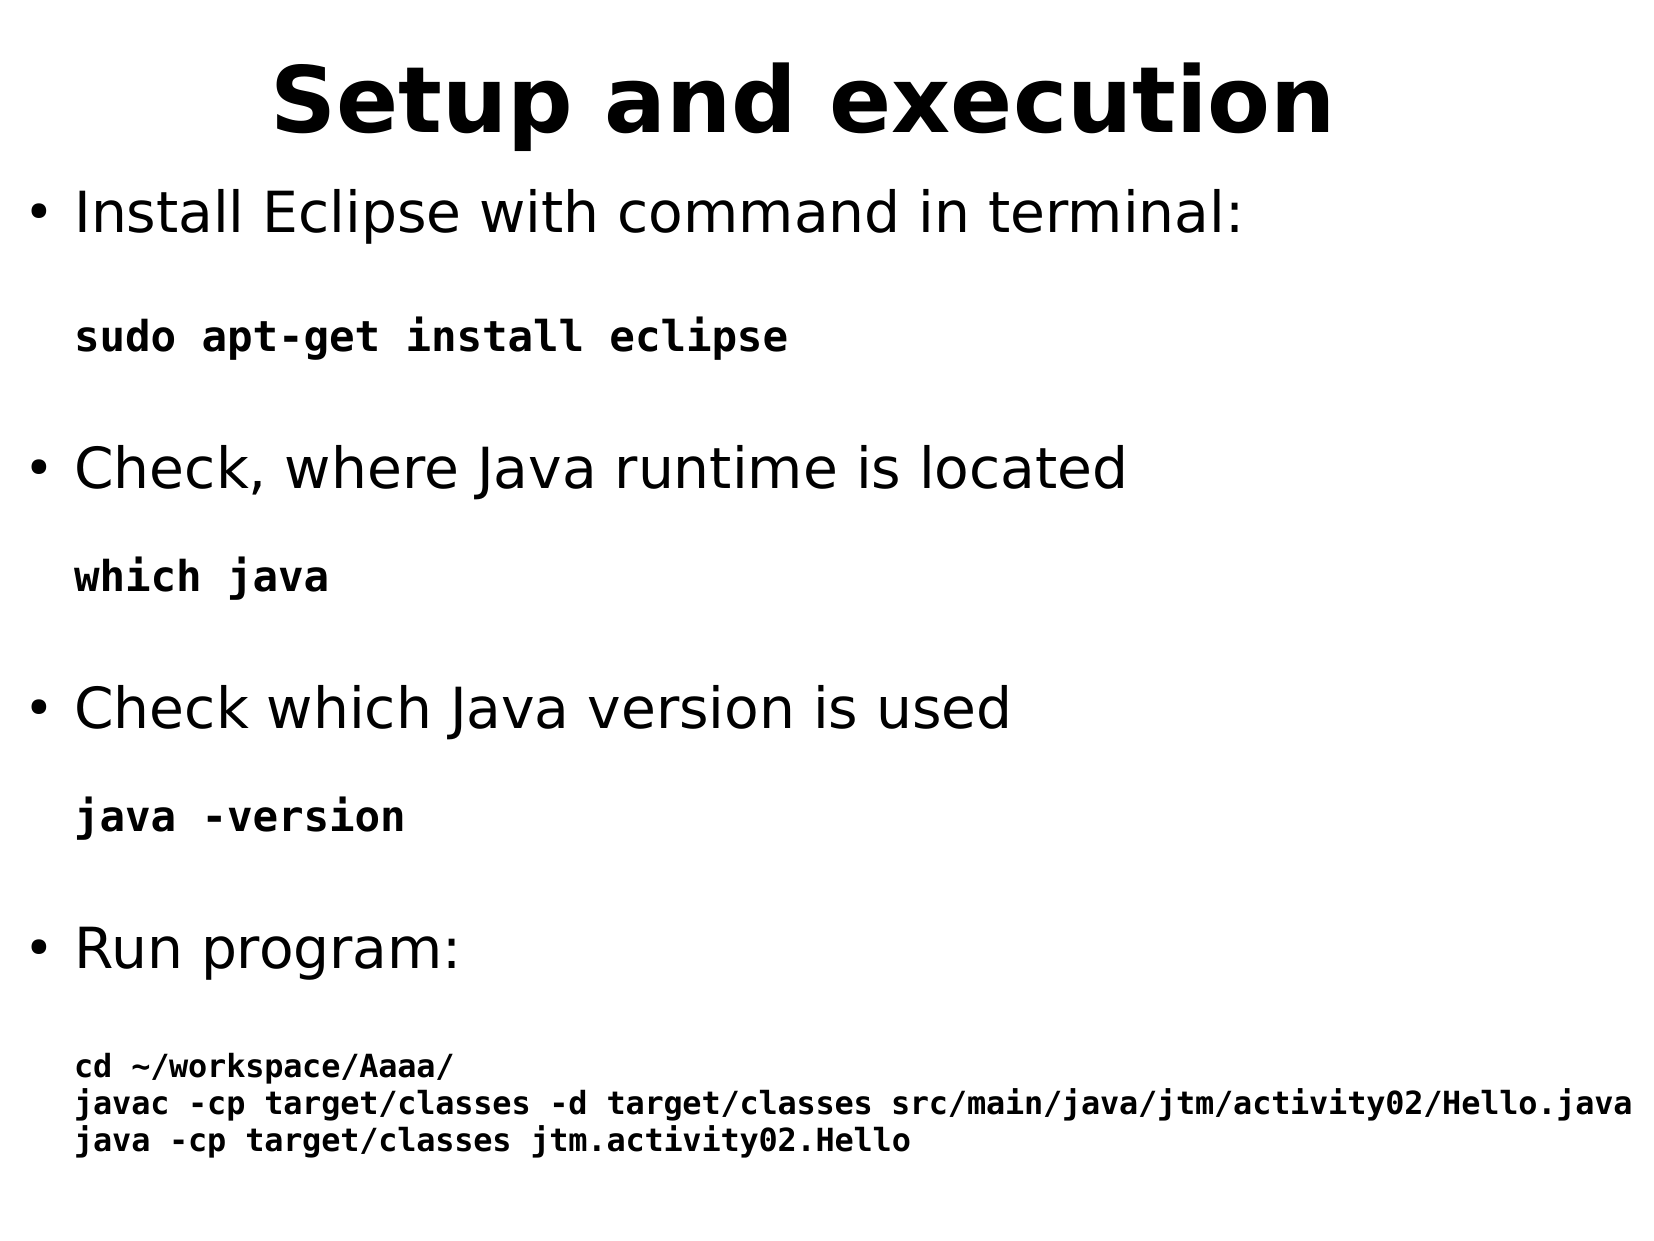

# Setup and execution
Install Eclipse with command in terminal:
sudo apt-get install eclipse
Check, where Java runtime is located
which java
Check which Java version is used
java -version
Run program:
cd ~/workspace/Aaaa/
javac -cp target/classes -d target/classes src/main/java/jtm/activity02/Hello.java
java -cp target/classes jtm.activity02.Hello